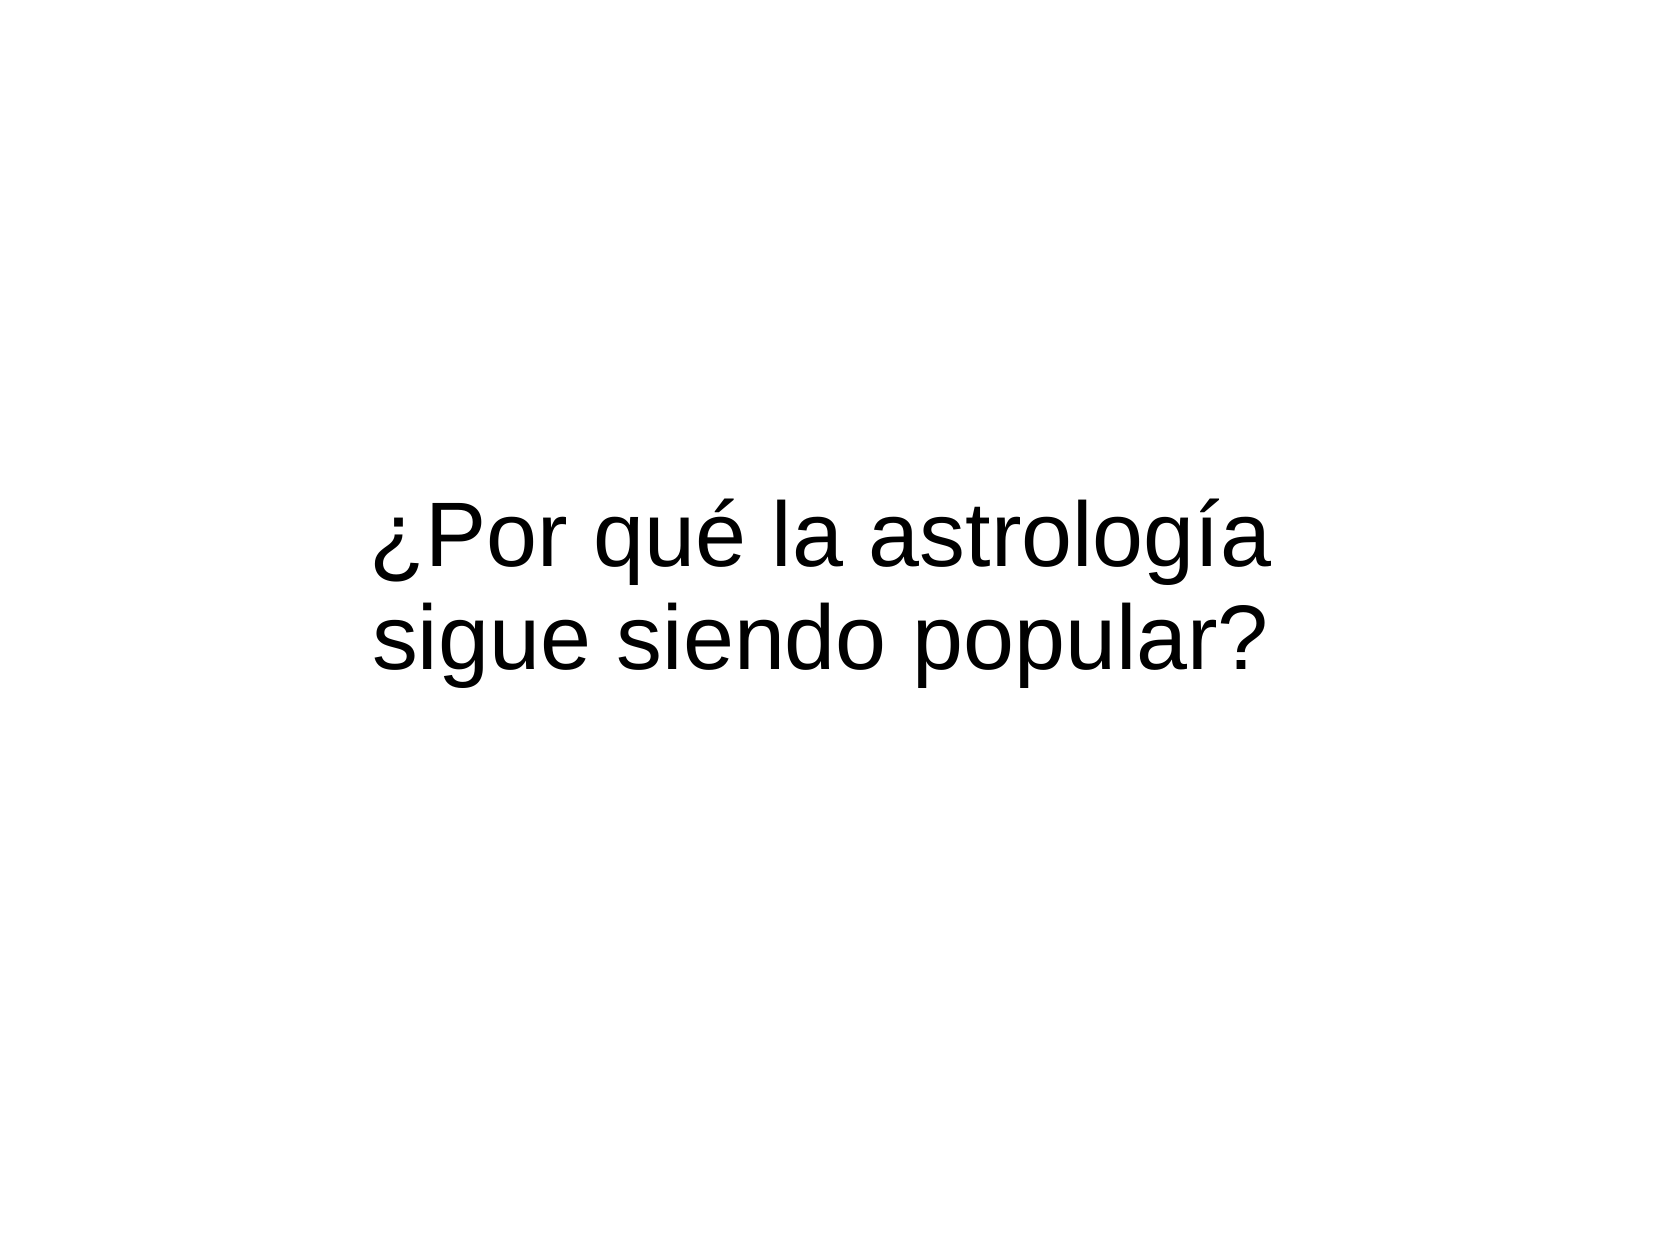

# ¿Por qué la astrología sigue siendo popular?